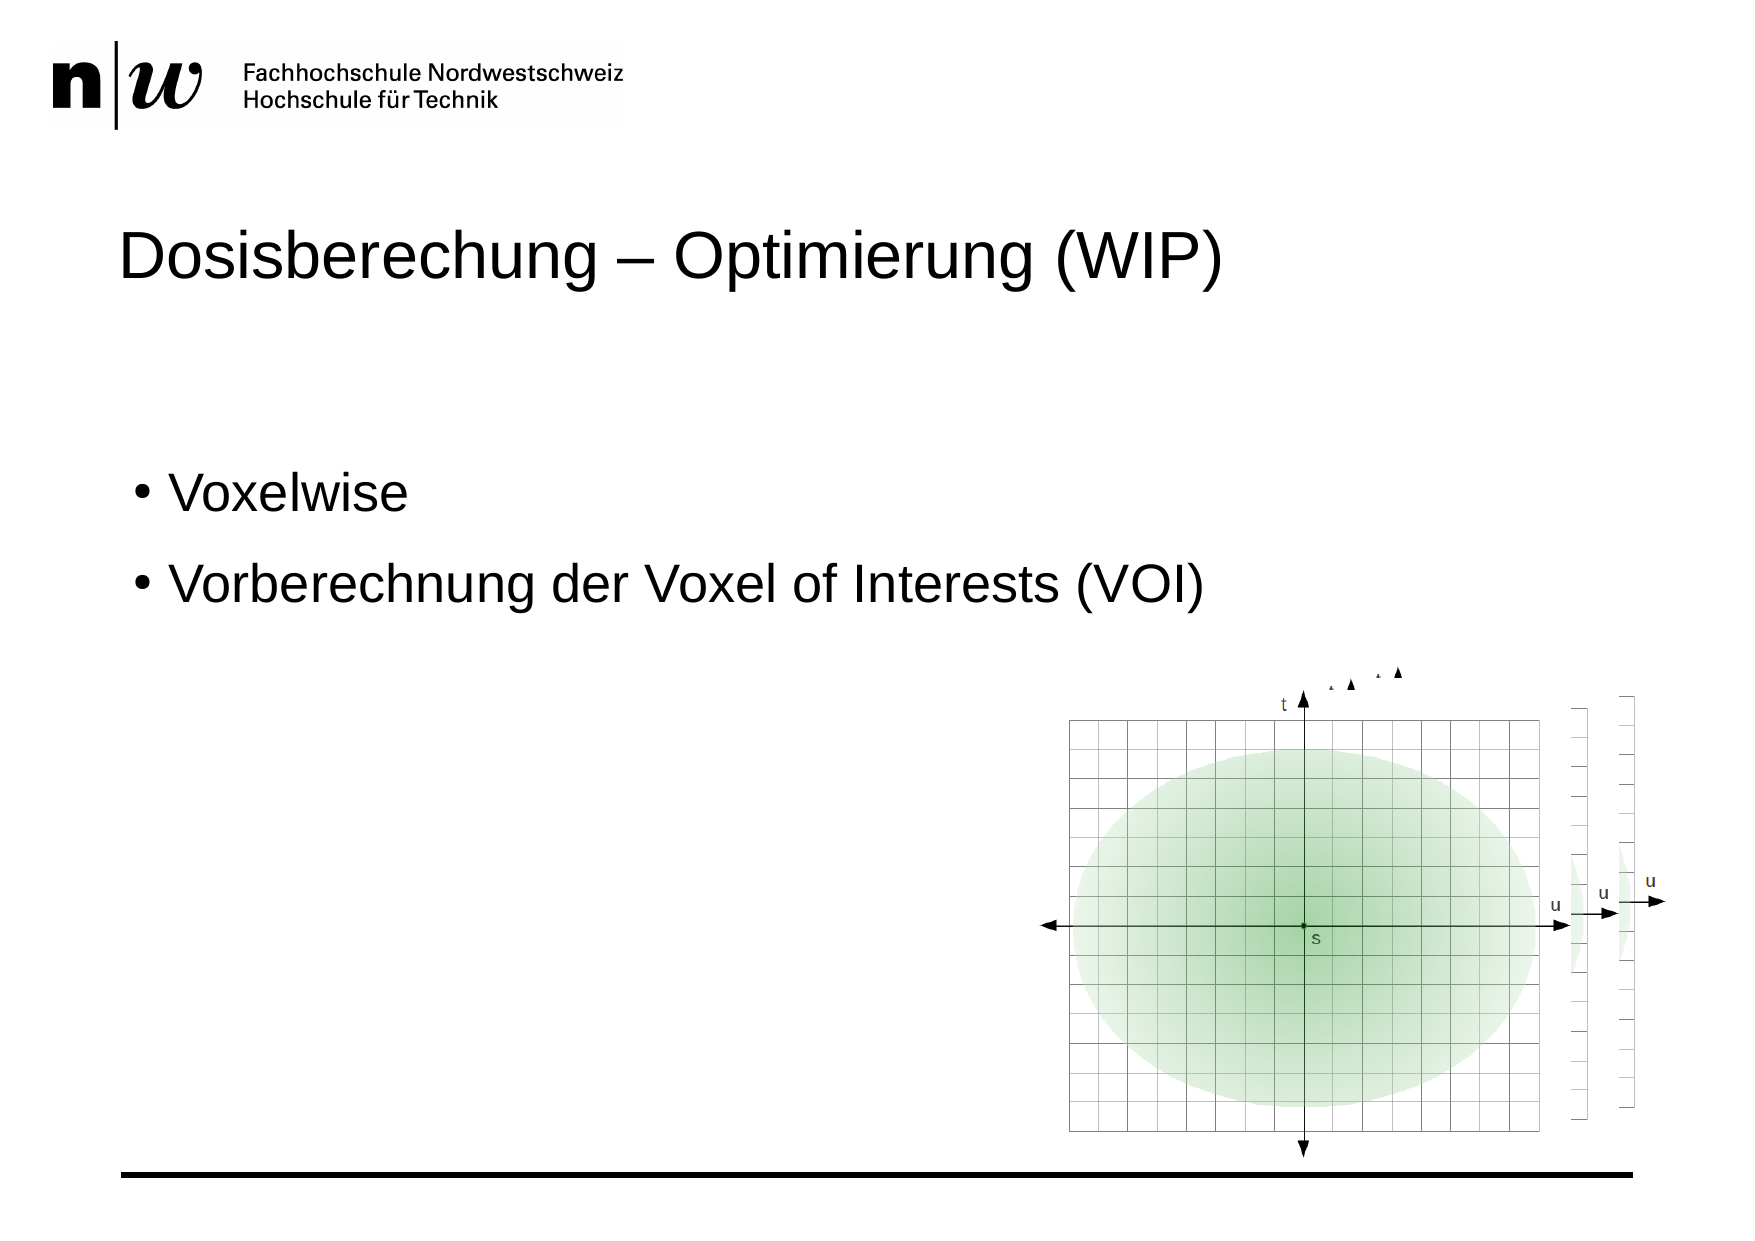

Dosisberechung – Optimierung (WIP)
Voxelwise
Vorberechnung der Voxel of Interests (VOI)